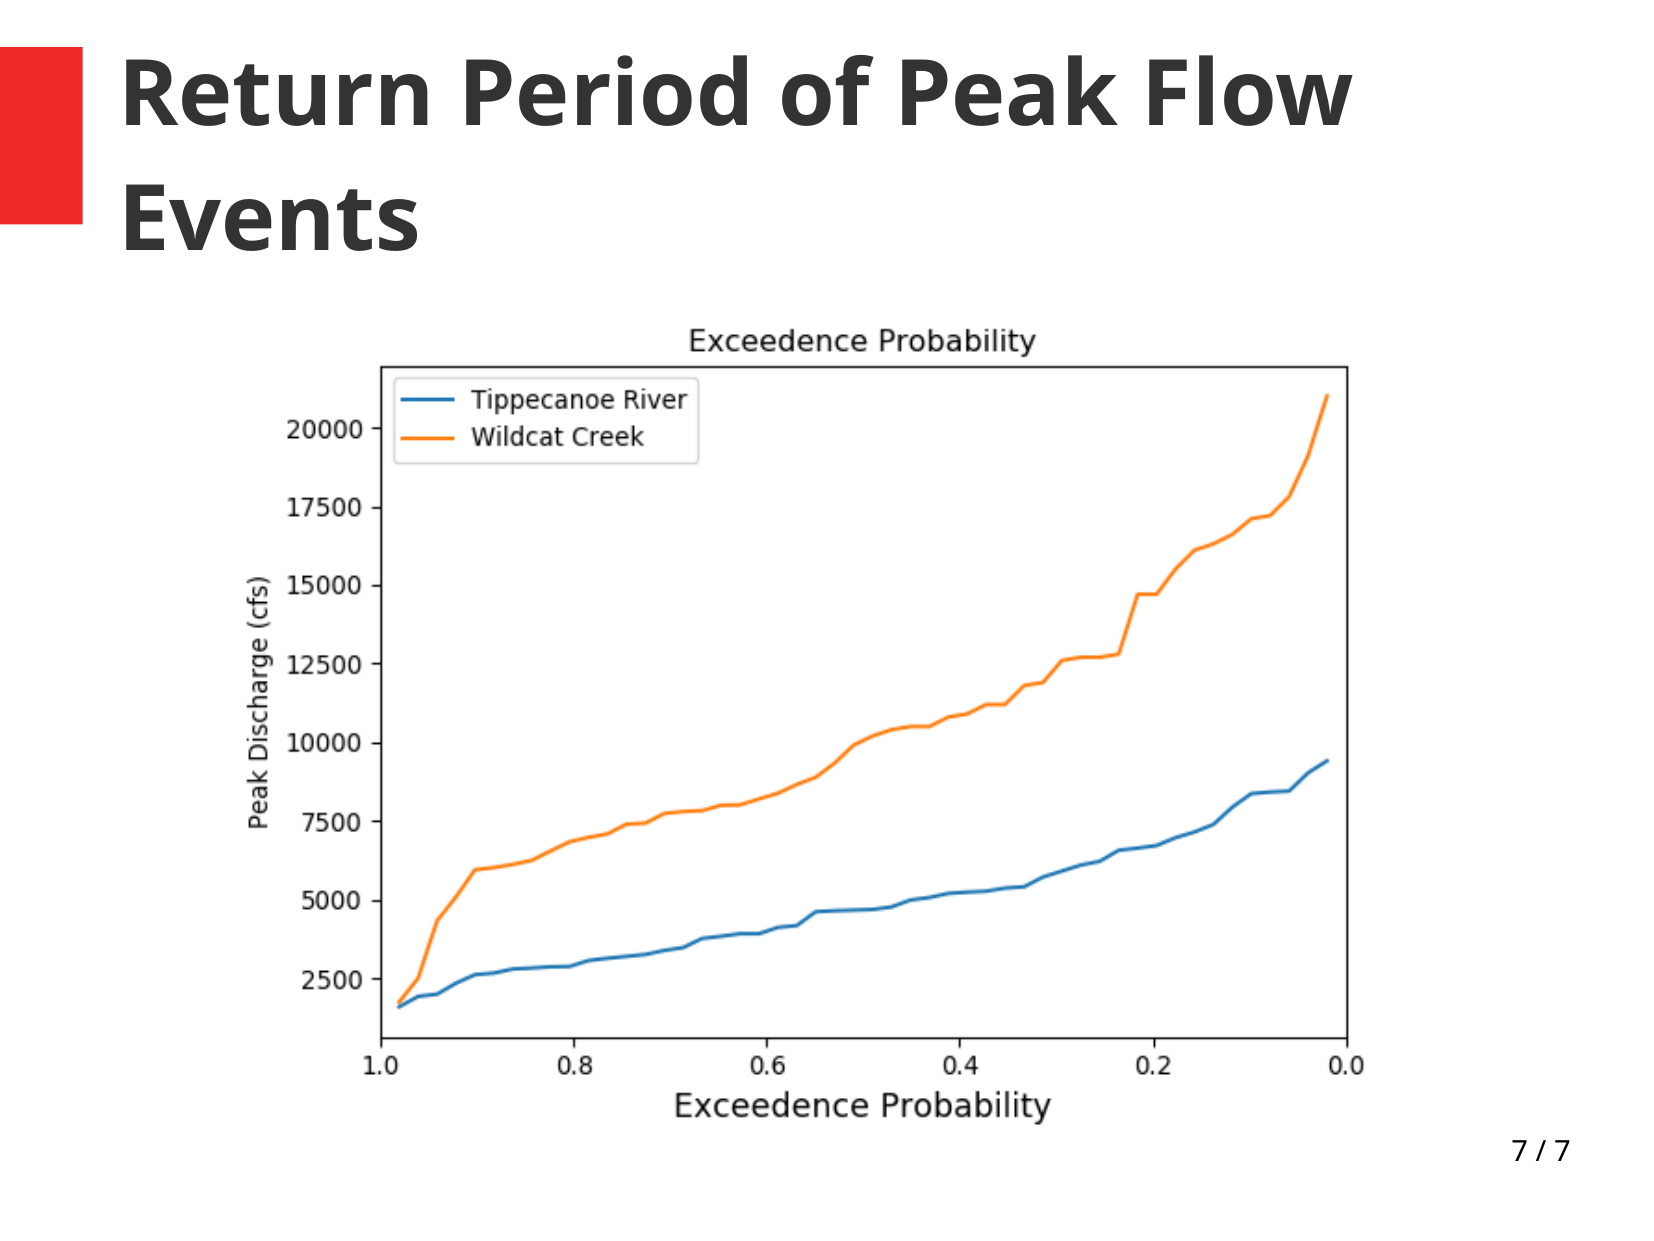

# Return Period of Peak Flow Events
7